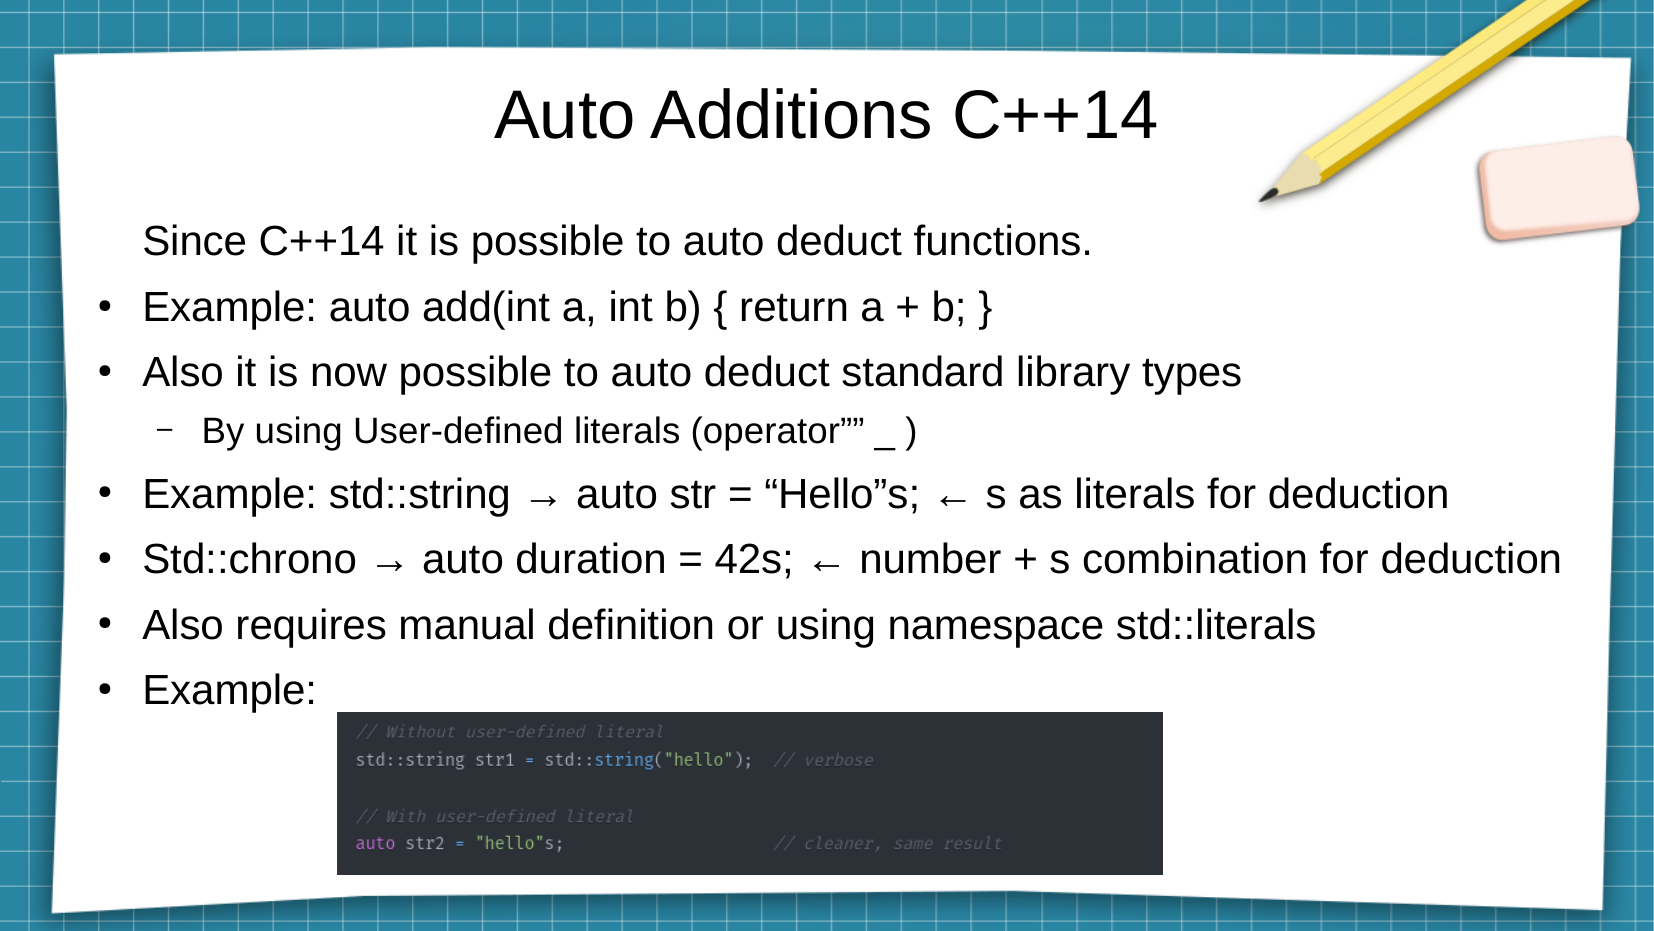

# Auto Additions C++14
Since C++14 it is possible to auto deduct functions.
Example: auto add(int a, int b) { return a + b; }
Also it is now possible to auto deduct standard library types
By using User-defined literals (operator”” _ )
Example: std::string → auto str = “Hello”s; ← s as literals for deduction
Std::chrono → auto duration = 42s; ← number + s combination for deduction
Also requires manual definition or using namespace std::literals
Example: